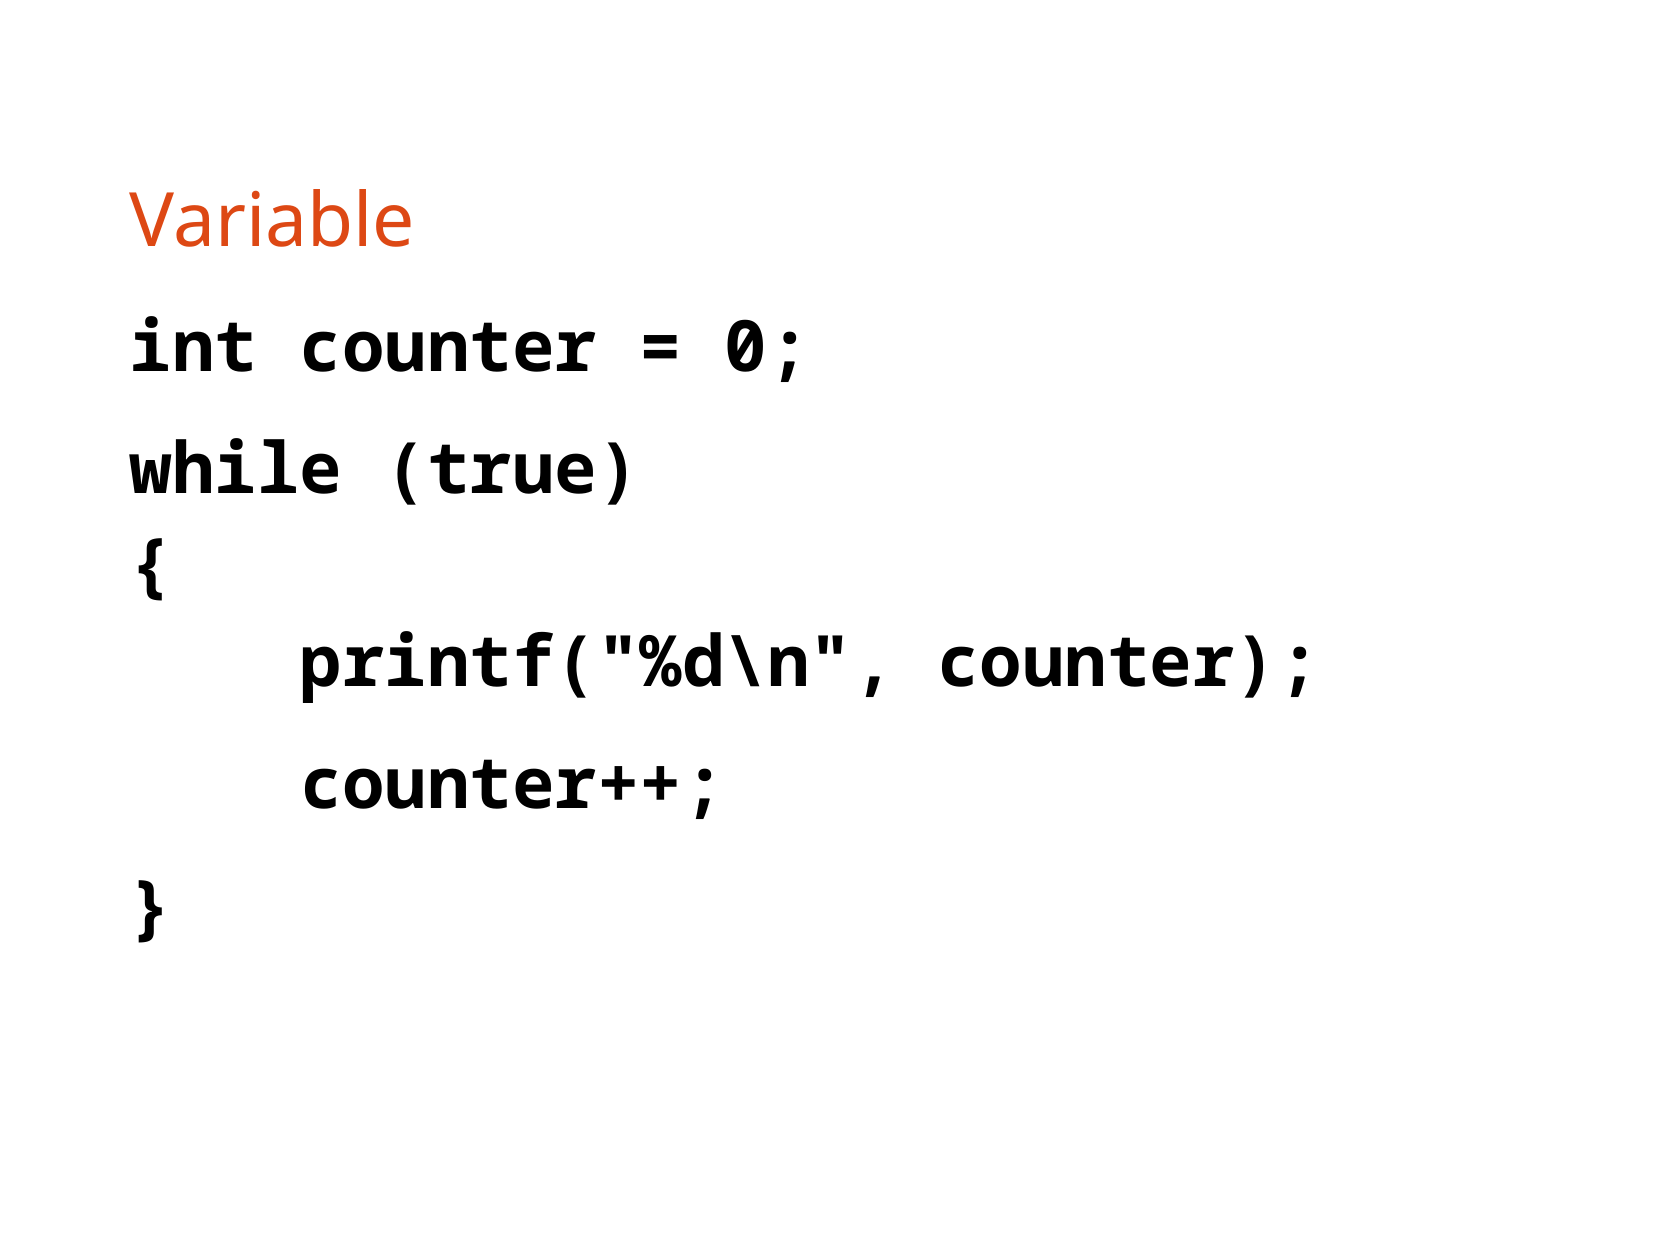

# Variable
int counter = 0;
while (true)
{
 printf("%d\n", counter);
 counter++;
}